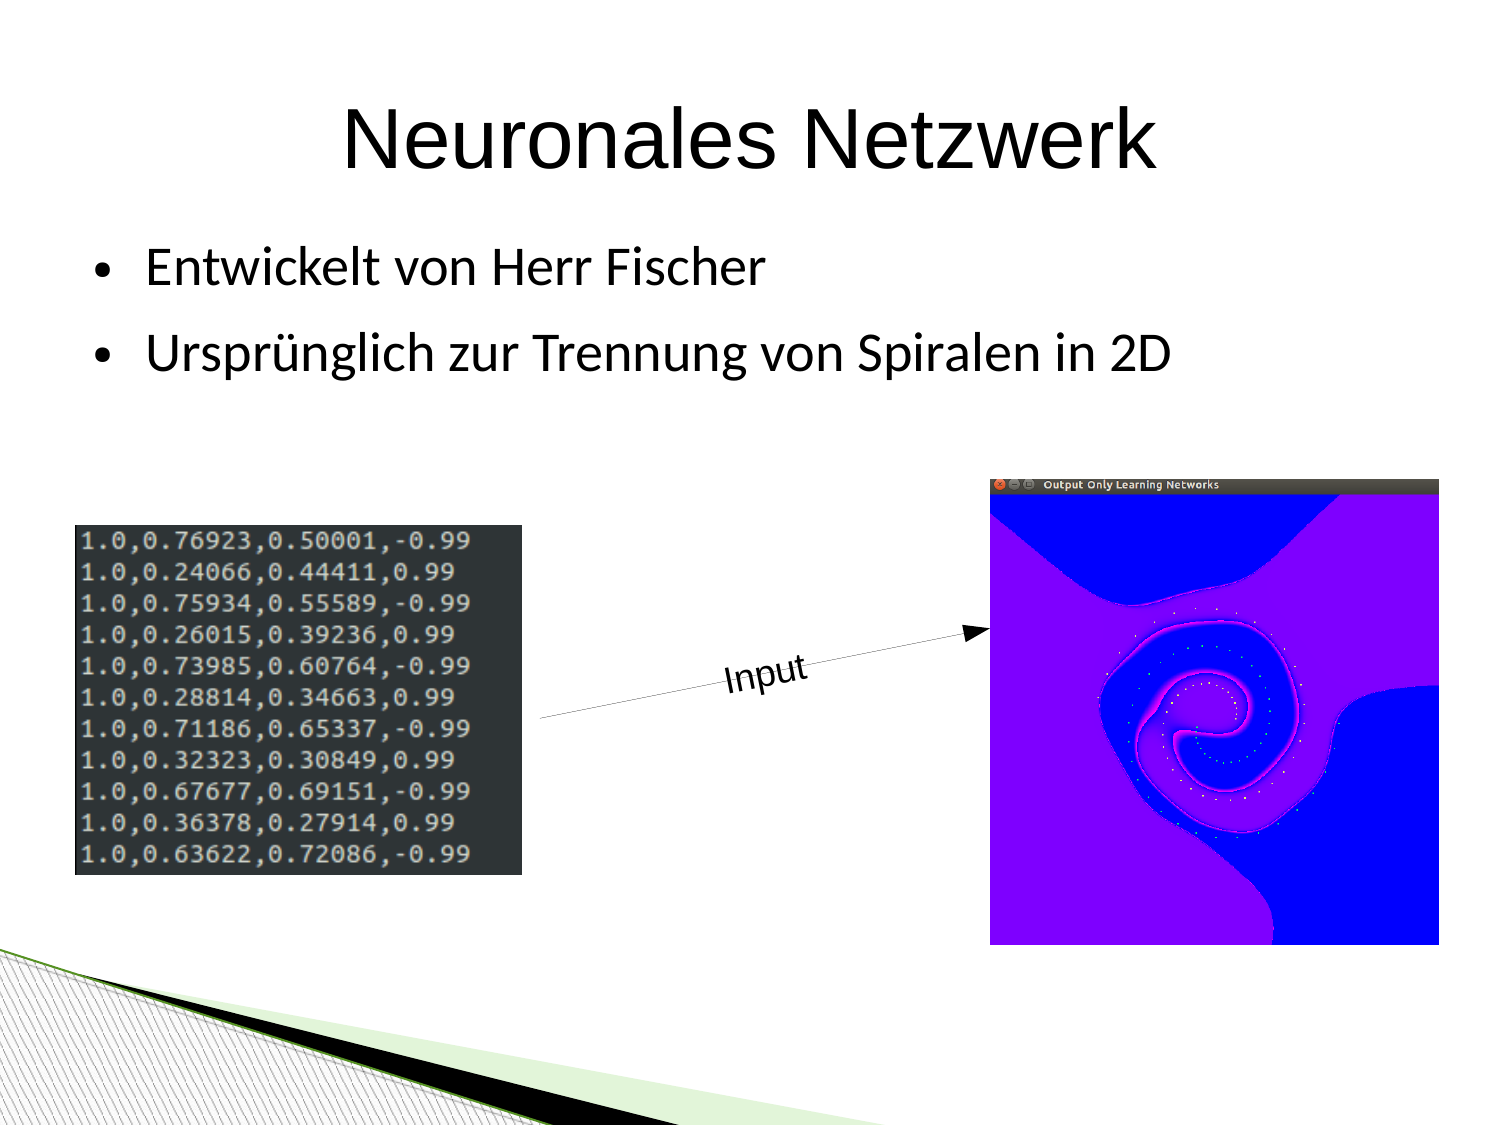

# Neuronales Netzwerk
Entwickelt von Herr Fischer
Ursprünglich zur Trennung von Spiralen in 2D
Input